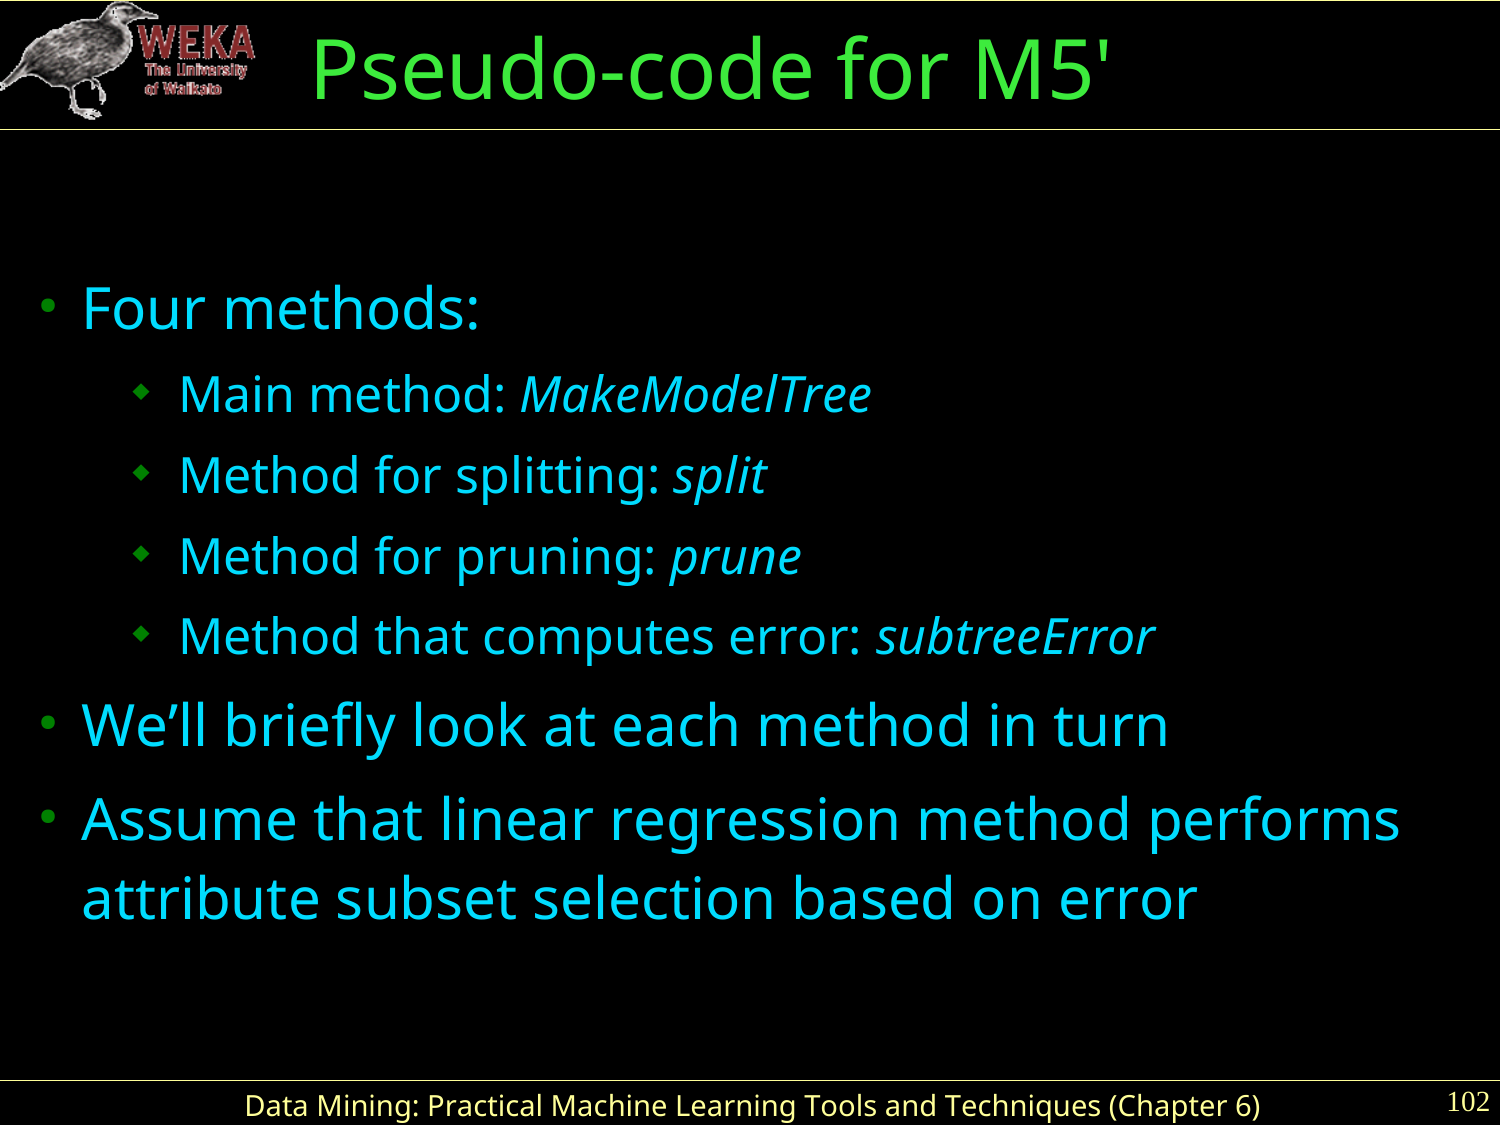

# Pseudo-code for M5'
Four methods:
Main method: MakeModelTree
Method for splitting: split
Method for pruning: prune
Method that computes error: subtreeError
We’ll briefly look at each method in turn
Assume that linear regression method performs attribute subset selection based on error
Data Mining: Practical Machine Learning Tools and Techniques (Chapter 6)
102